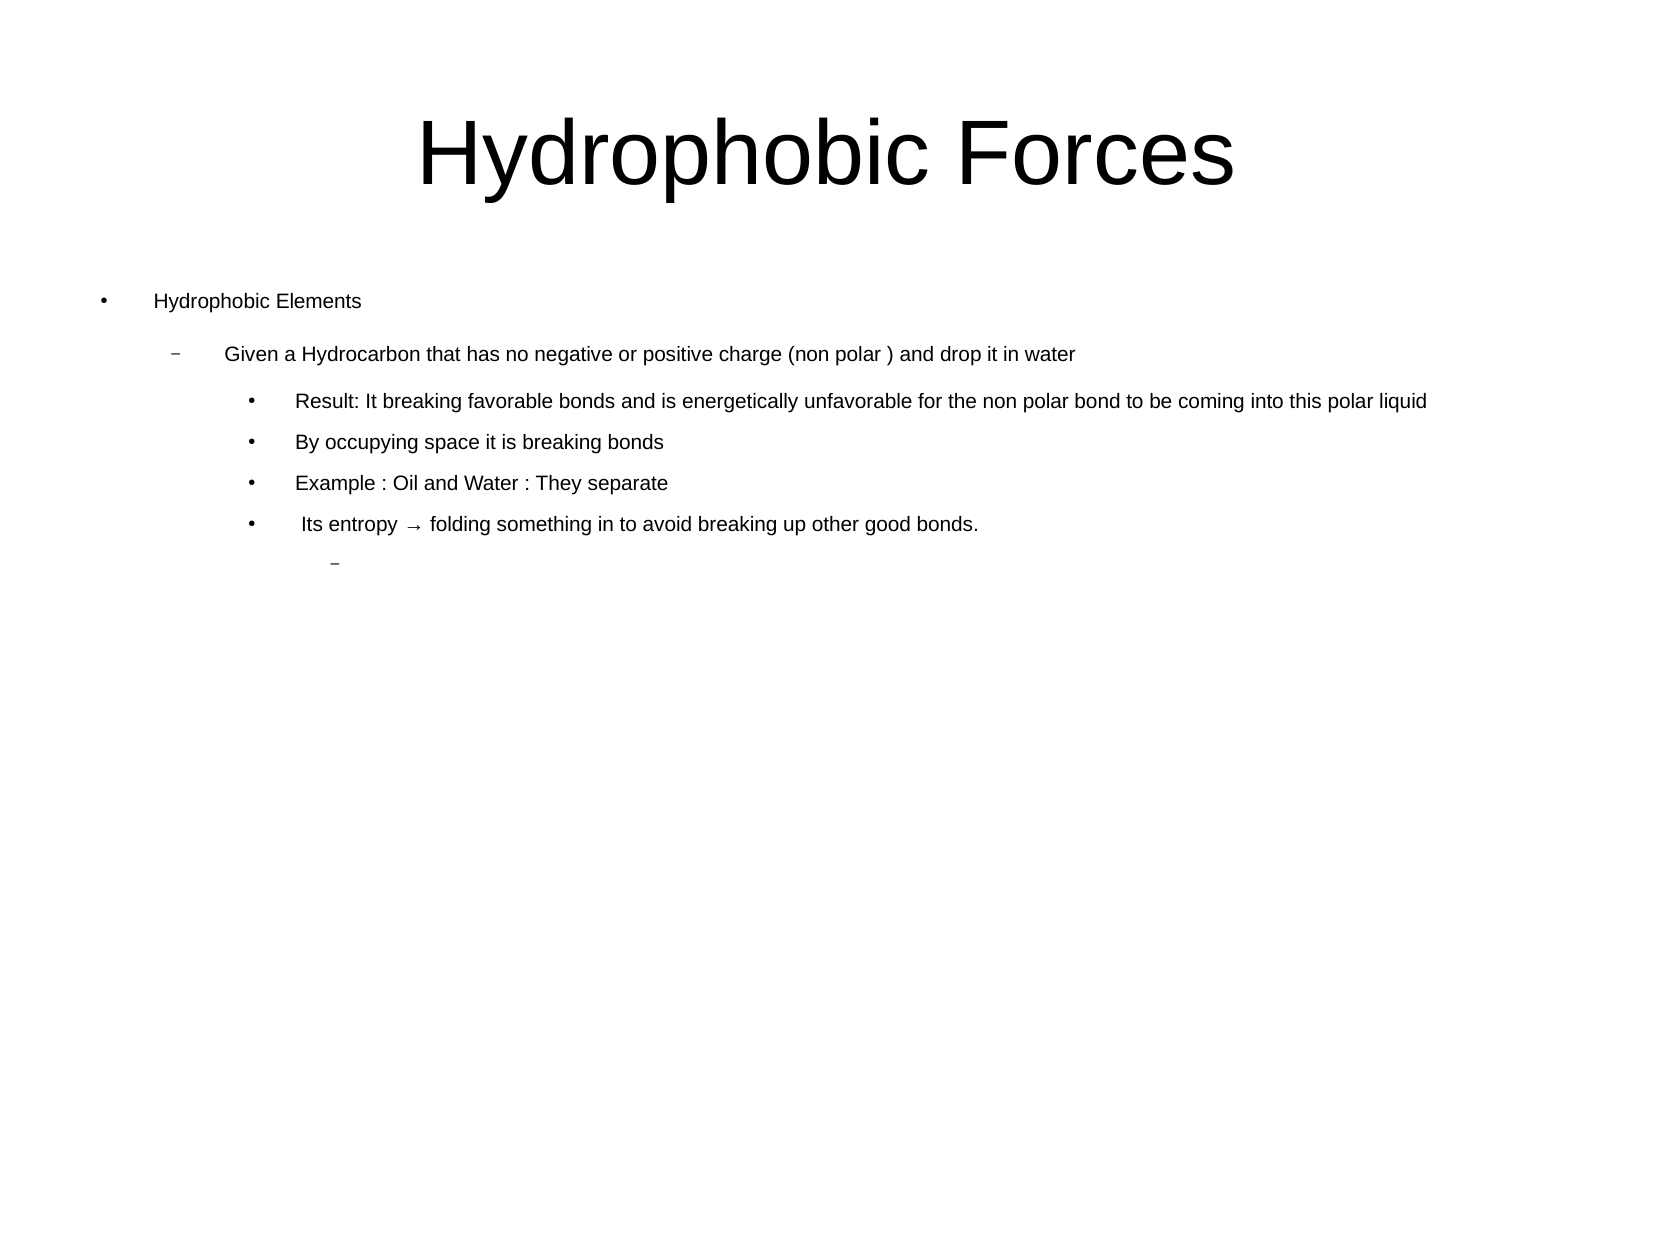

# Hydrophobic Forces
Hydrophobic Elements
Given a Hydrocarbon that has no negative or positive charge (non polar ) and drop it in water
Result: It breaking favorable bonds and is energetically unfavorable for the non polar bond to be coming into this polar liquid
By occupying space it is breaking bonds
Example : Oil and Water : They separate
 Its entropy → folding something in to avoid breaking up other good bonds.